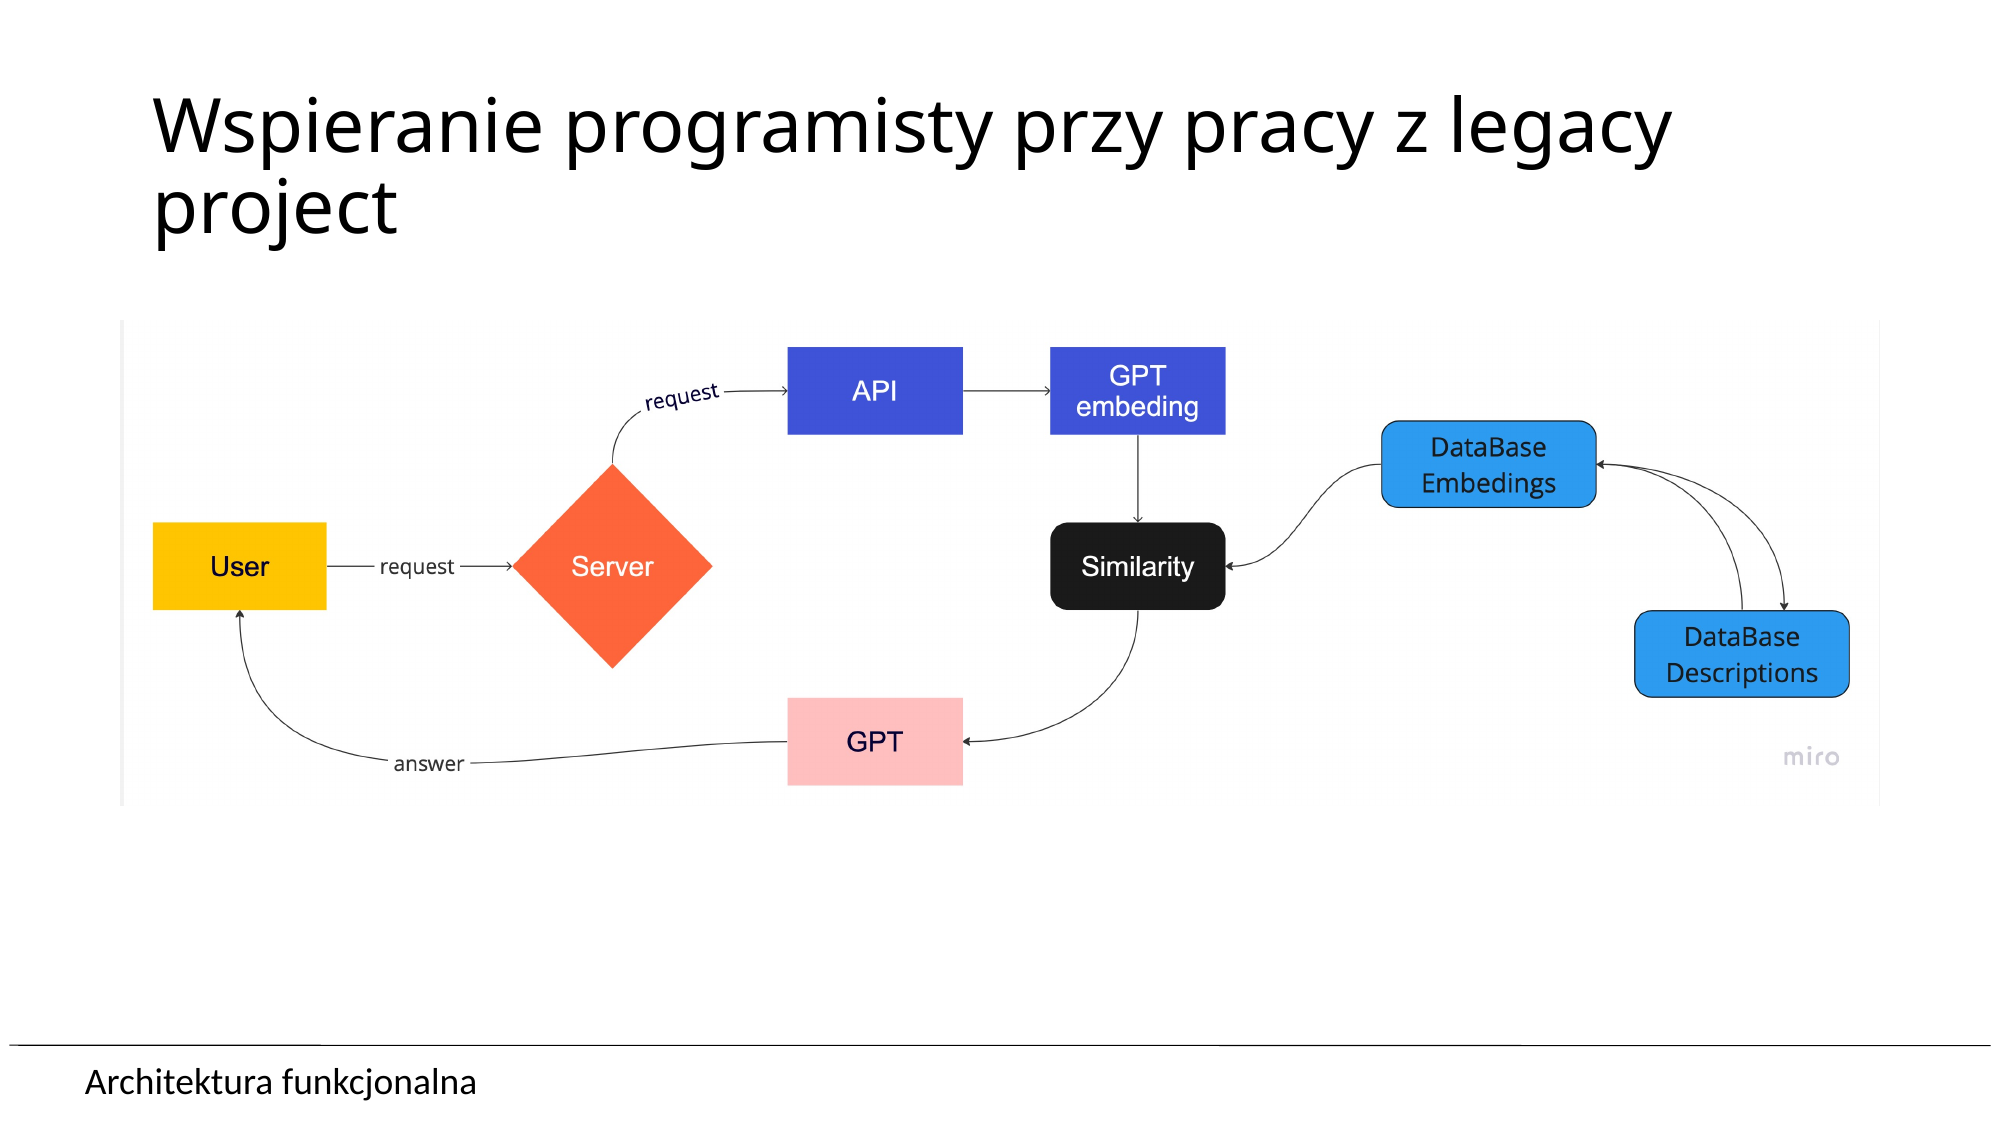

# Wspieranie programisty przy pracy z legacy project
Architektura funkcjonalna